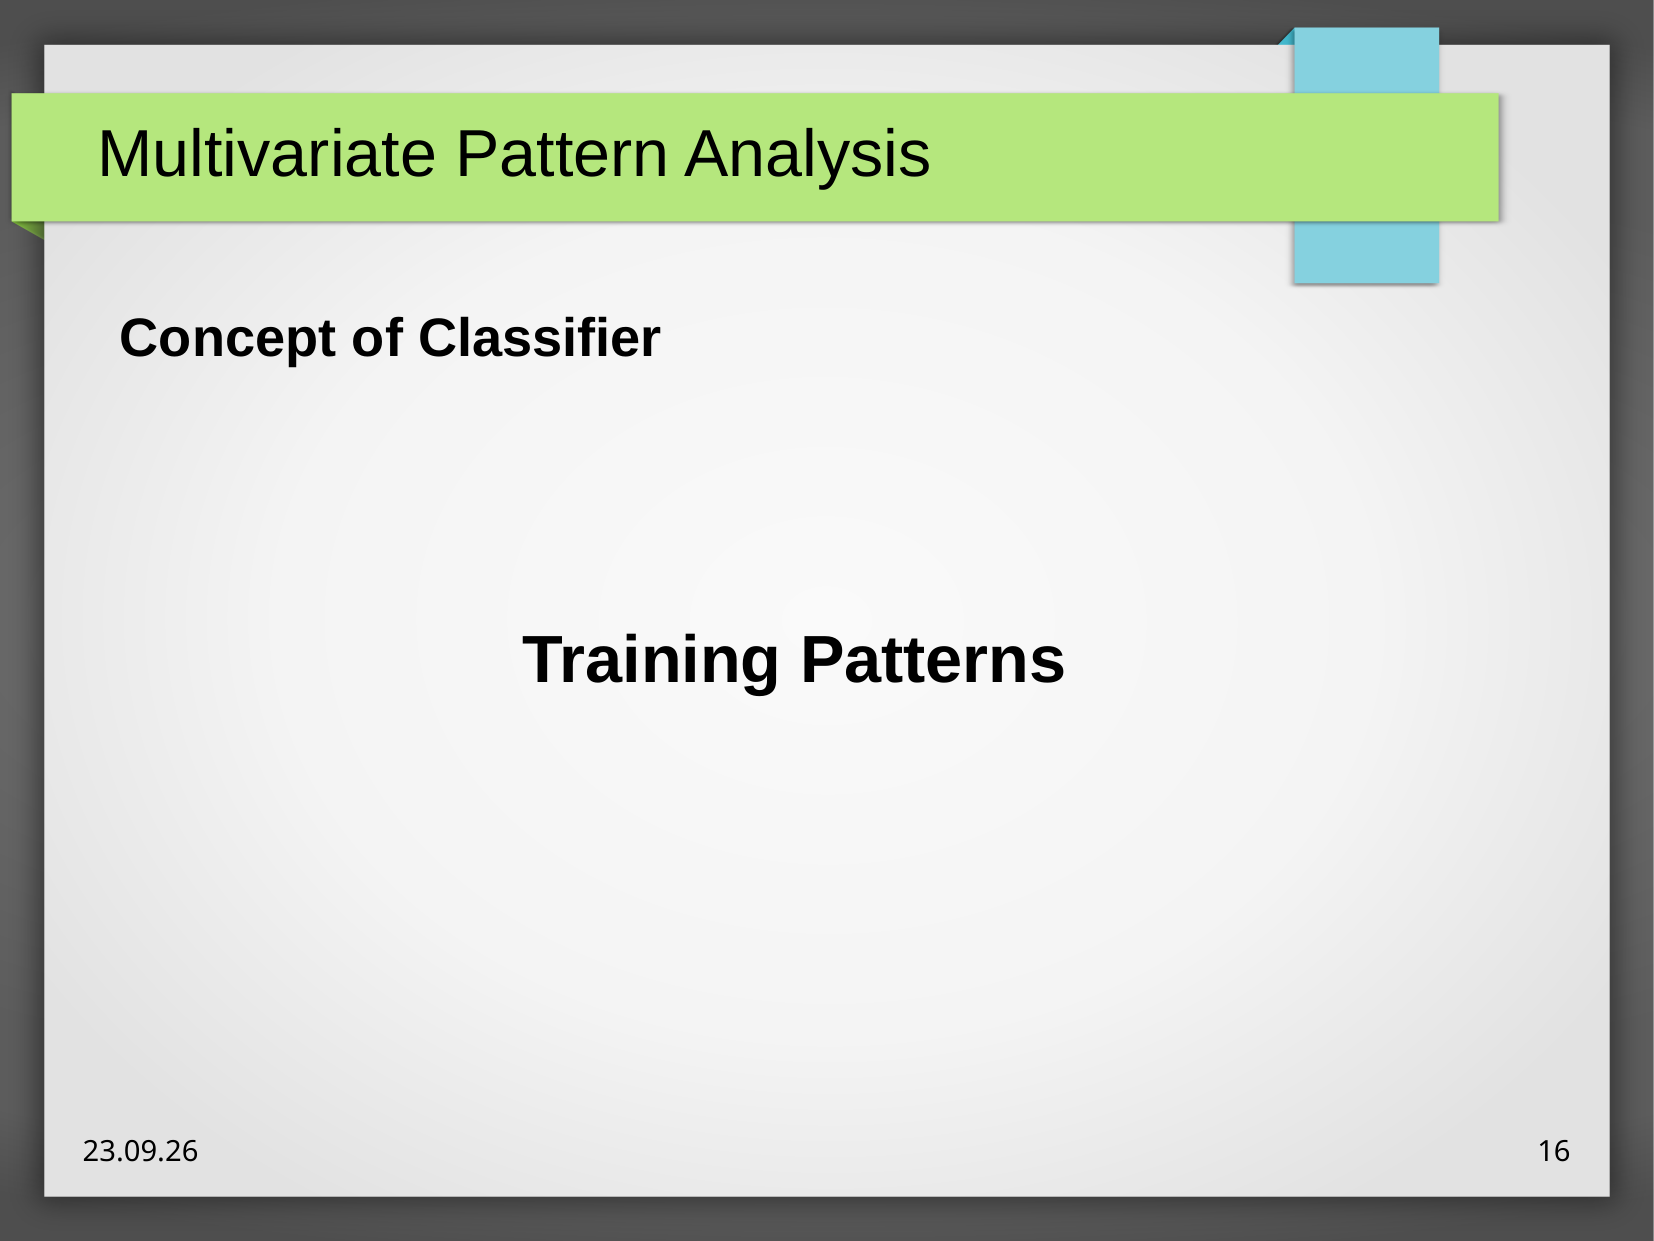

Multivariate Pattern Analysis
Concept of Classifier
Training Patterns
16